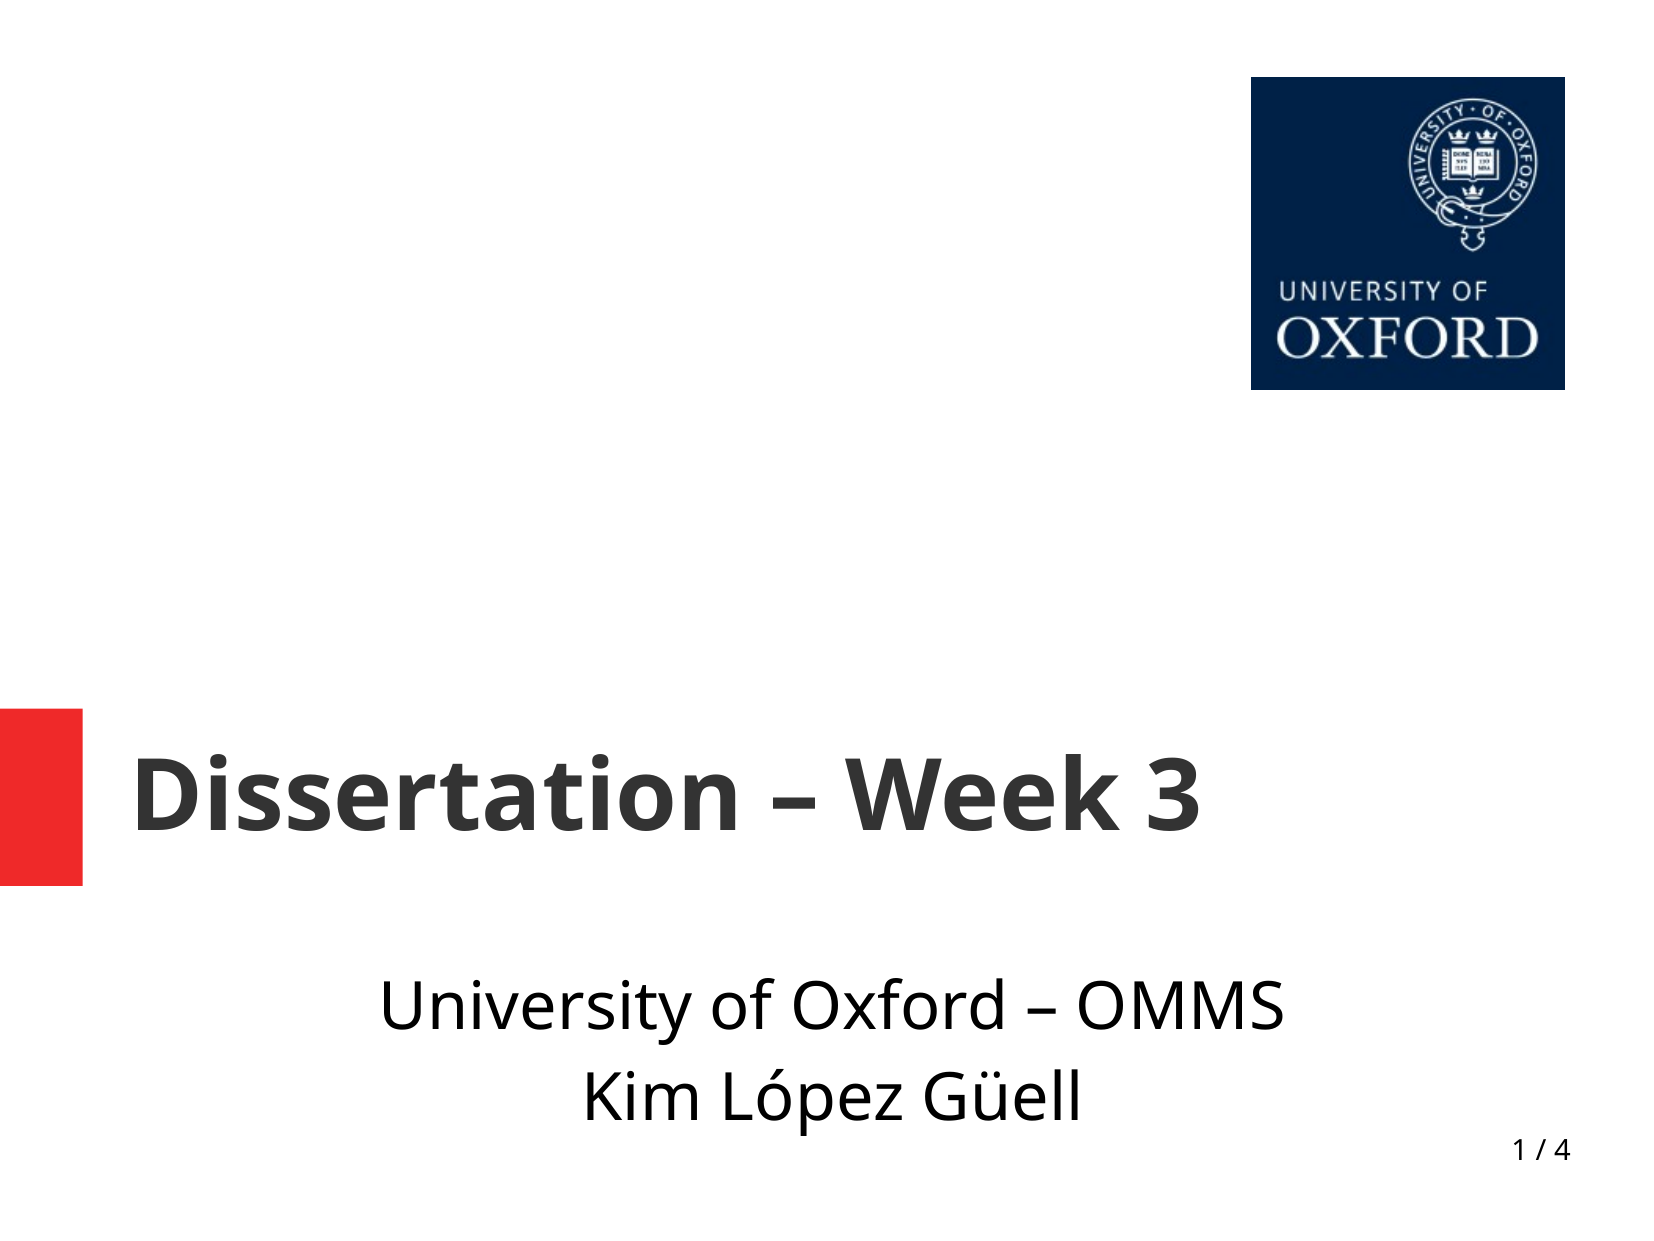

# Dissertation – Week 3
University of Oxford – OMMS
Kim López Güell
1